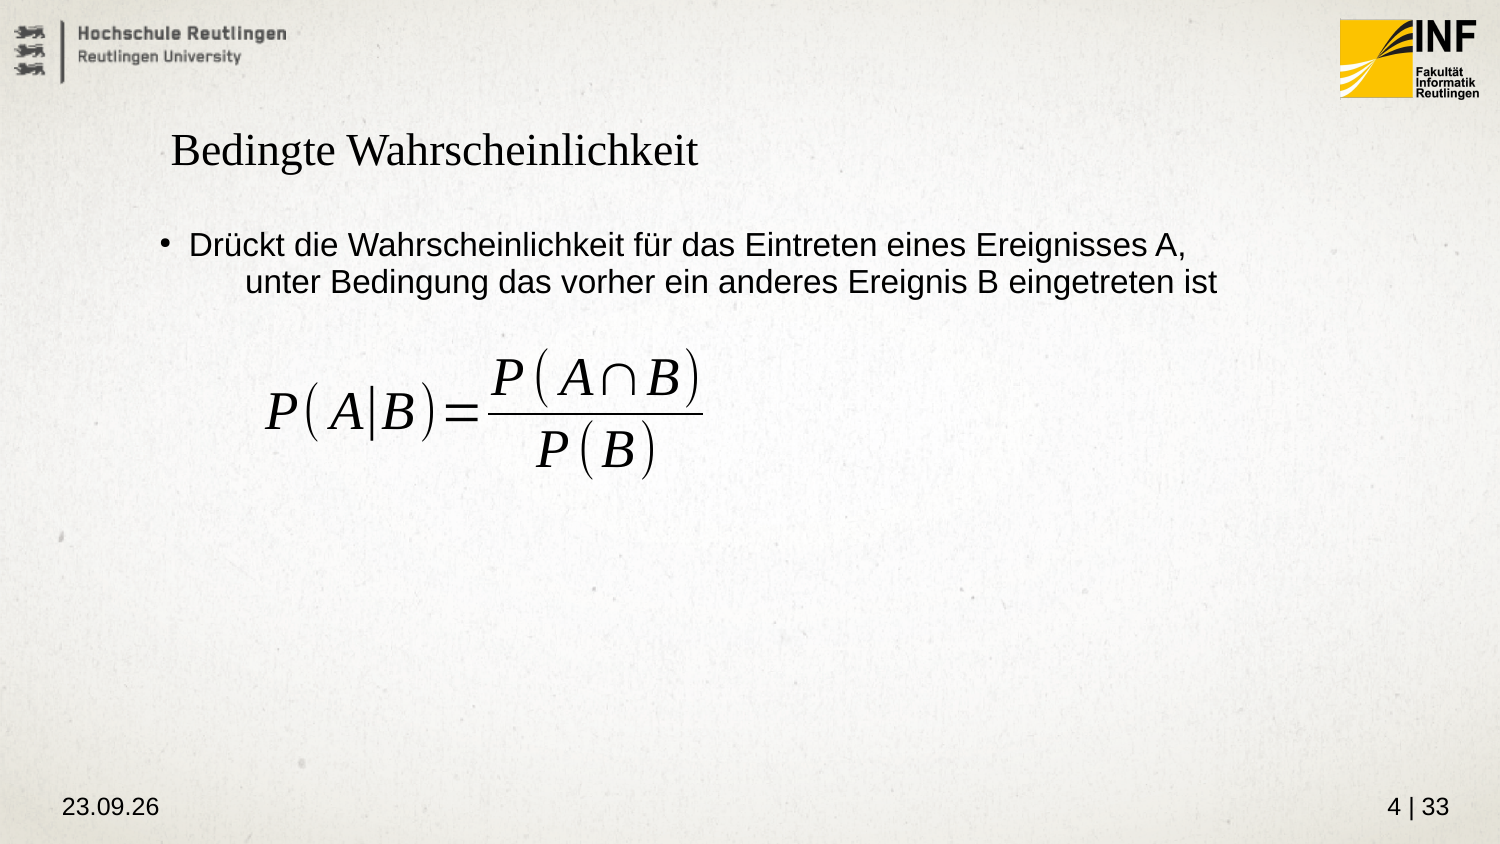

# Bedingte Wahrscheinlichkeit
Drückt die Wahrscheinlichkeit für das Eintreten eines Ereignisses A,
unter Bedingung das vorher ein anderes Ereignis B eingetreten ist